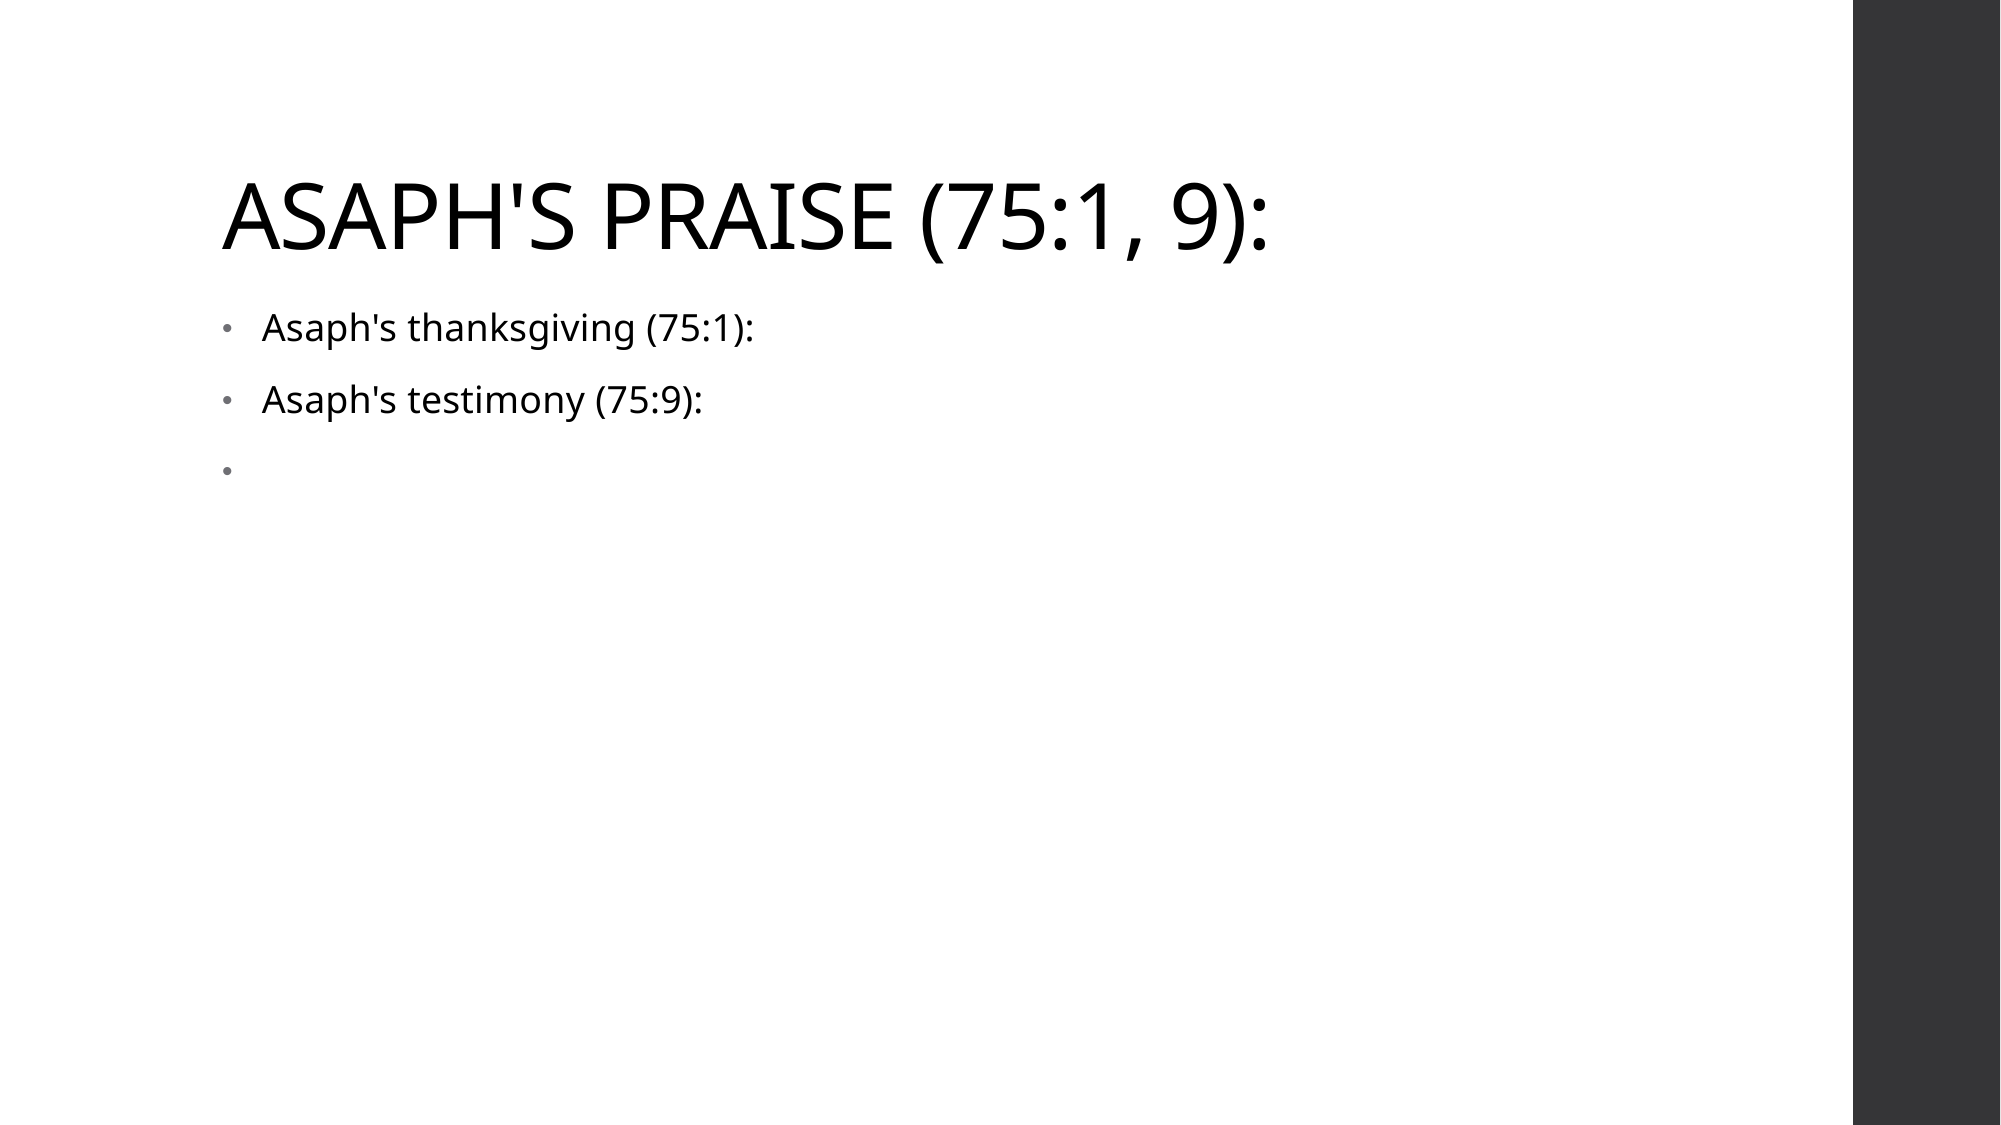

# ASAPH'S PRAISE (75:1, 9):
 Asaph's thanksgiving (75:1):
 Asaph's testimony (75:9):